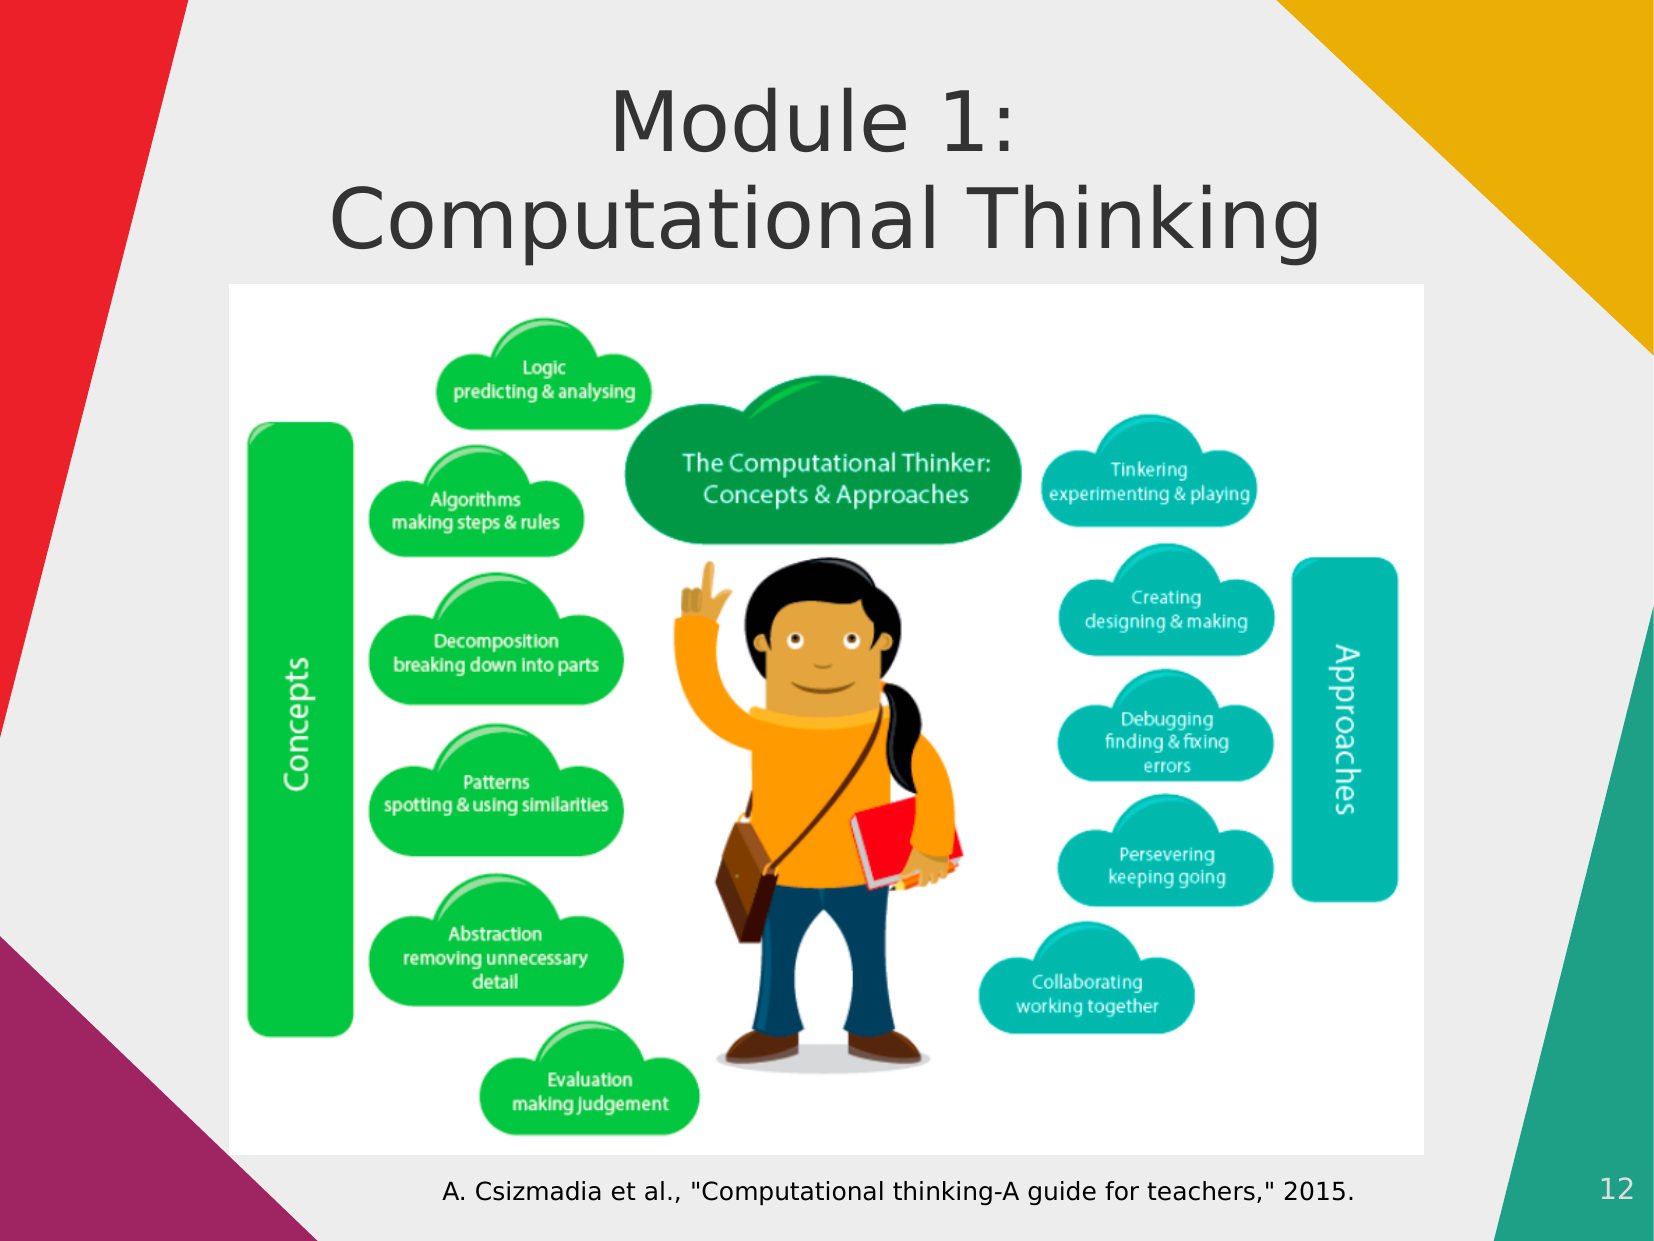

# Module 1: Computational Thinking
A. Csizmadia et al., "Computational thinking-A guide for teachers," 2015.
12